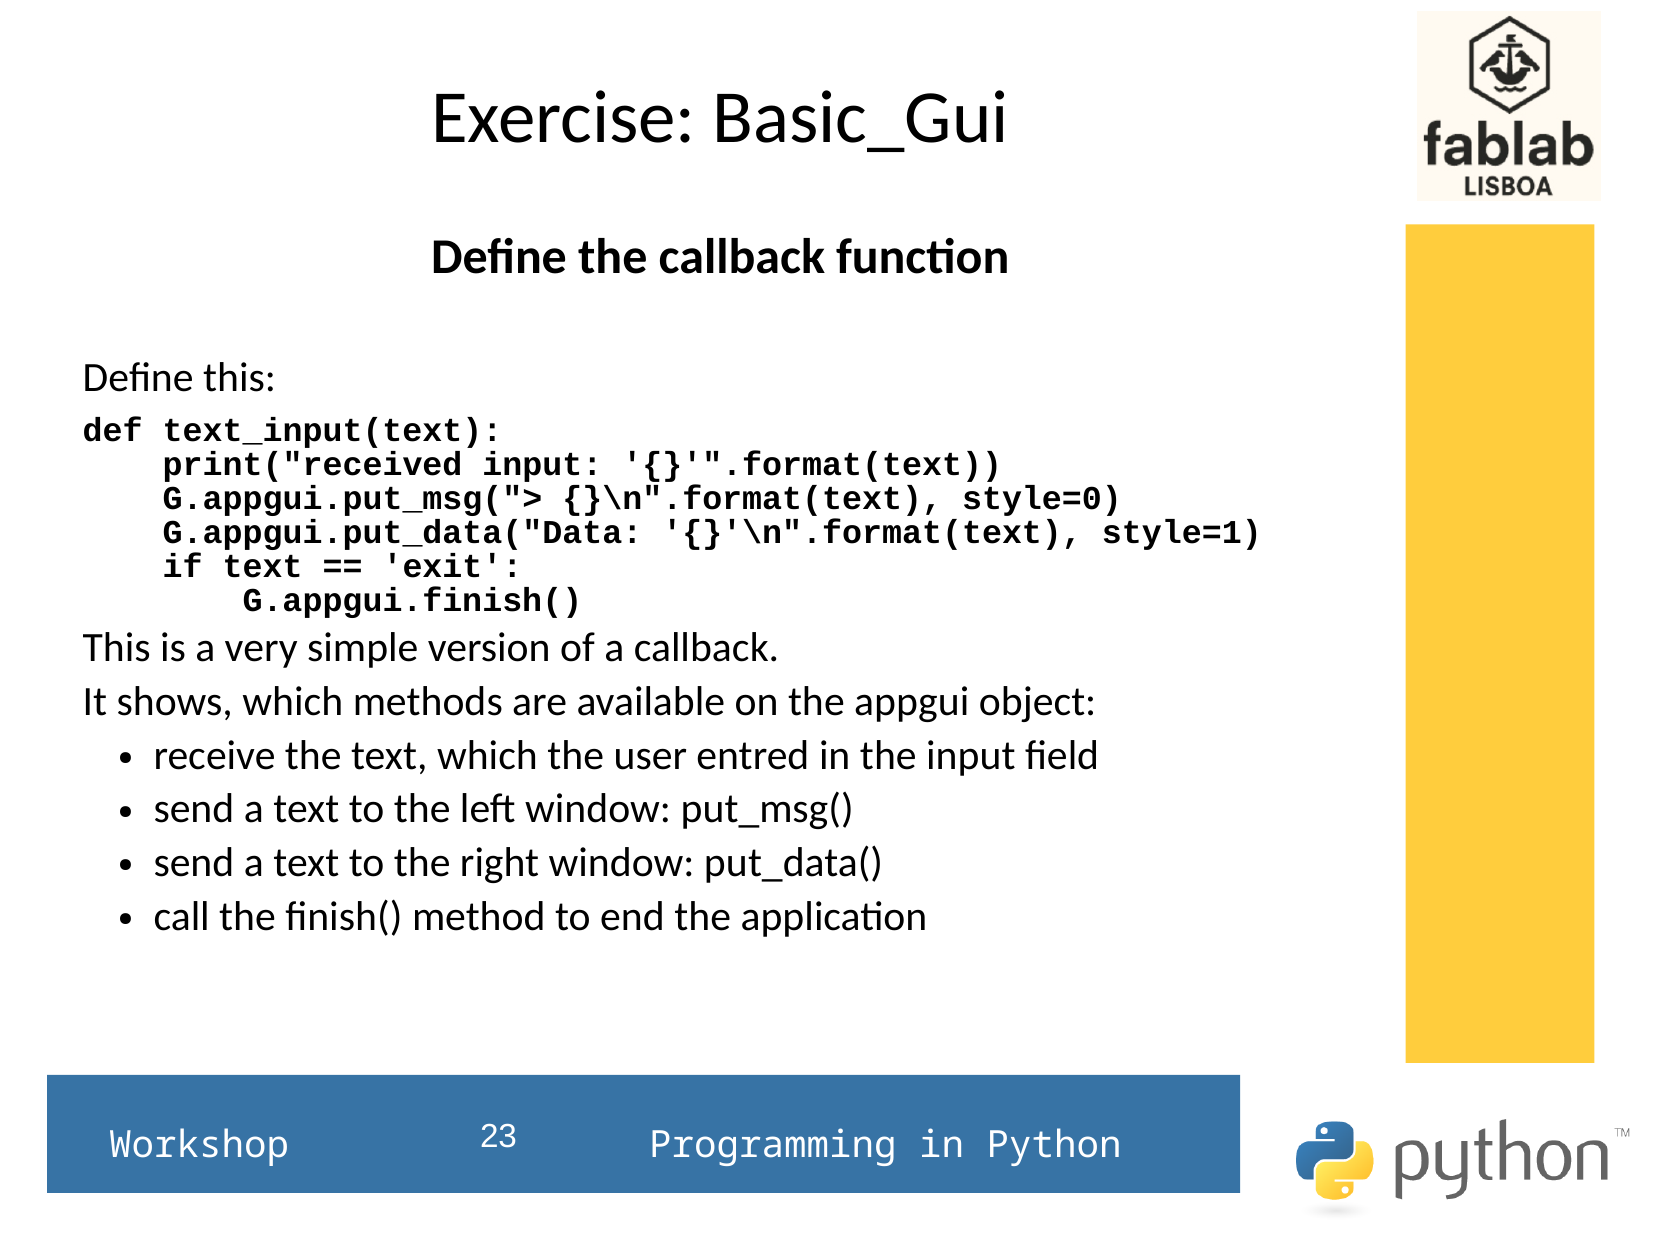

# Exercise: Basic_Gui
Define the callback function
Define this:
def text_input(text):
 print("received input: '{}'".format(text))
 G.appgui.put_msg("> {}\n".format(text), style=0)
 G.appgui.put_data("Data: '{}'\n".format(text), style=1)
 if text == 'exit':
 G.appgui.finish()
This is a very simple version of a callback.
It shows, which methods are available on the appgui object:
receive the text, which the user entred in the input field
send a text to the left window: put_msg()
send a text to the right window: put_data()
call the finish() method to end the application
Workshop Programming in Python